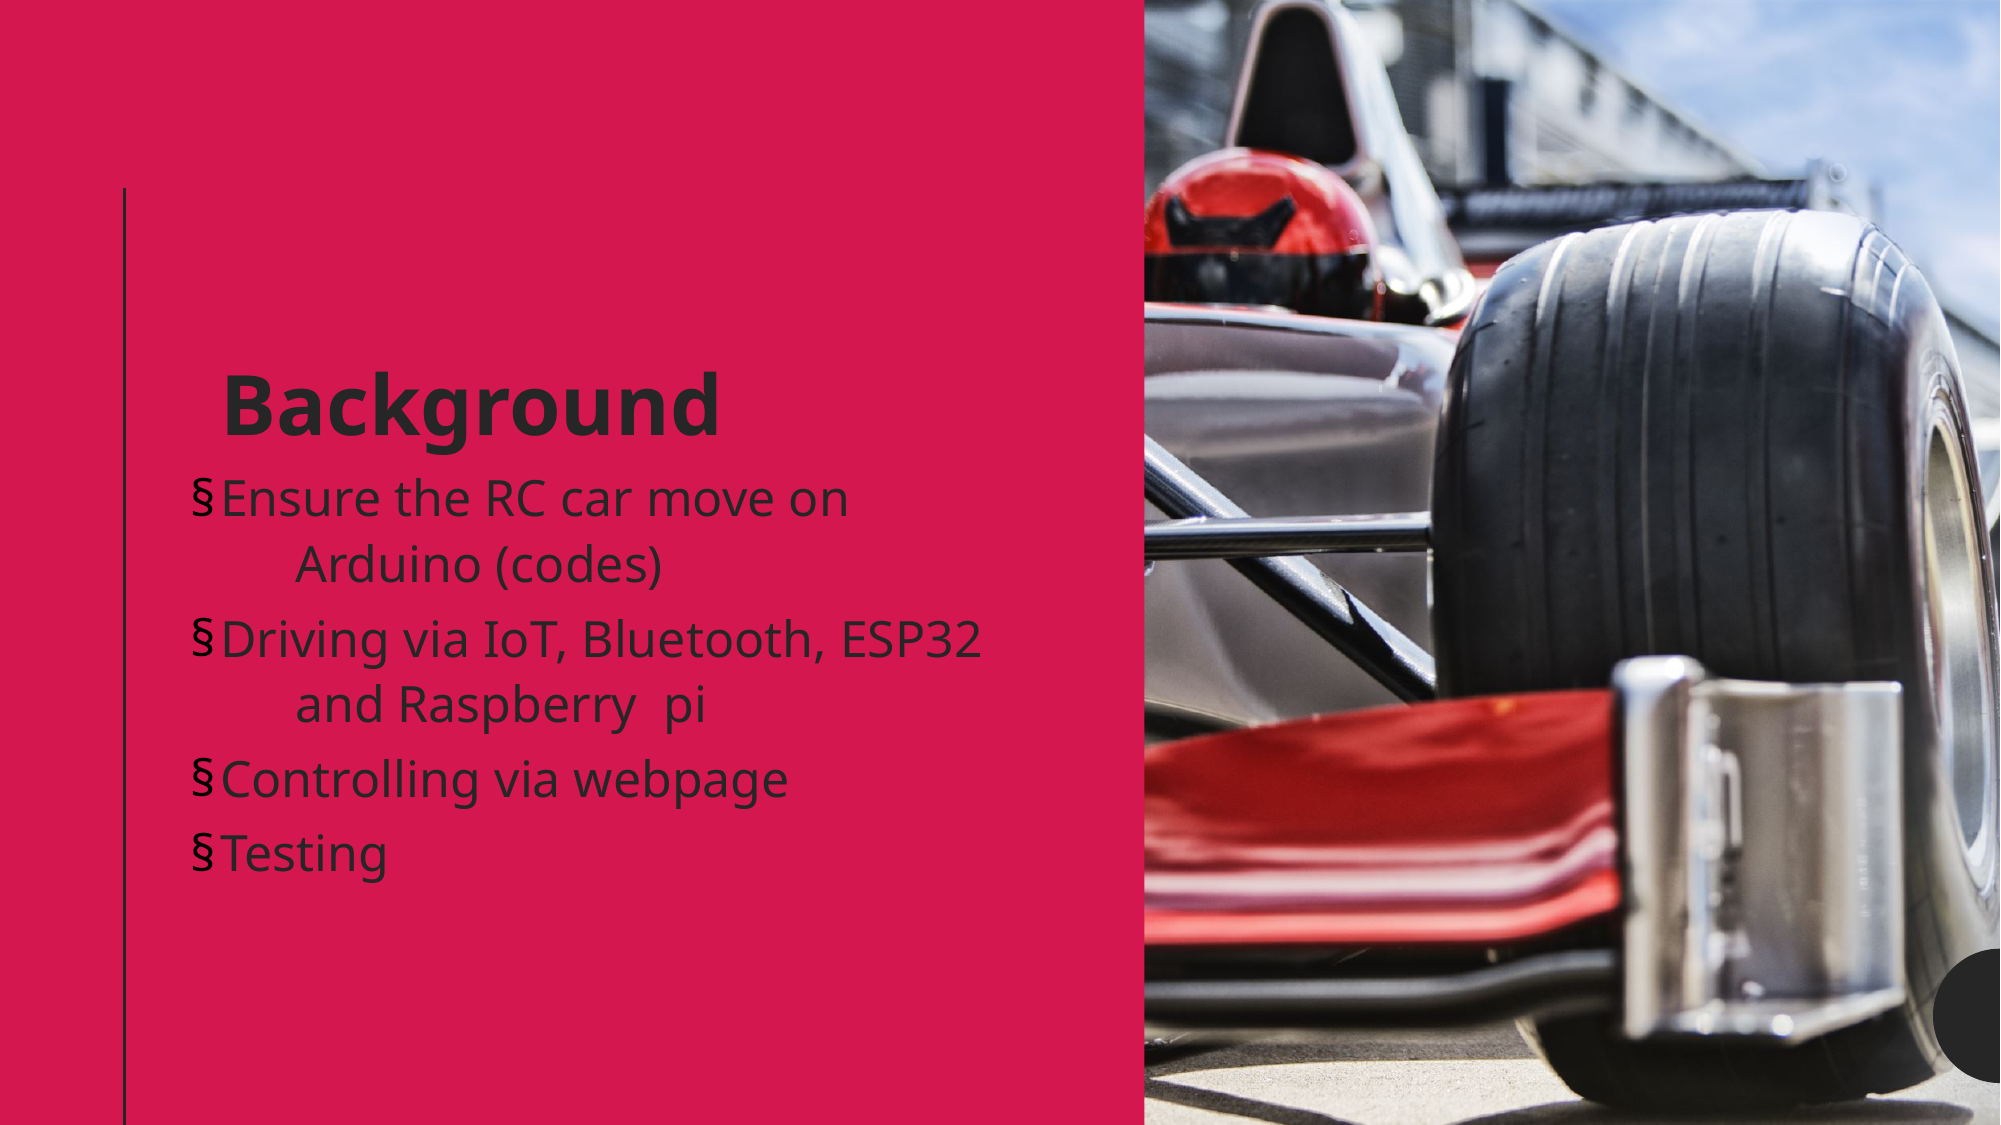

Background
Ensure the RC car move on Arduino (codes)
Driving via IoT, Bluetooth, ESP32 and Raspberry  pi
Controlling via webpage
Testing